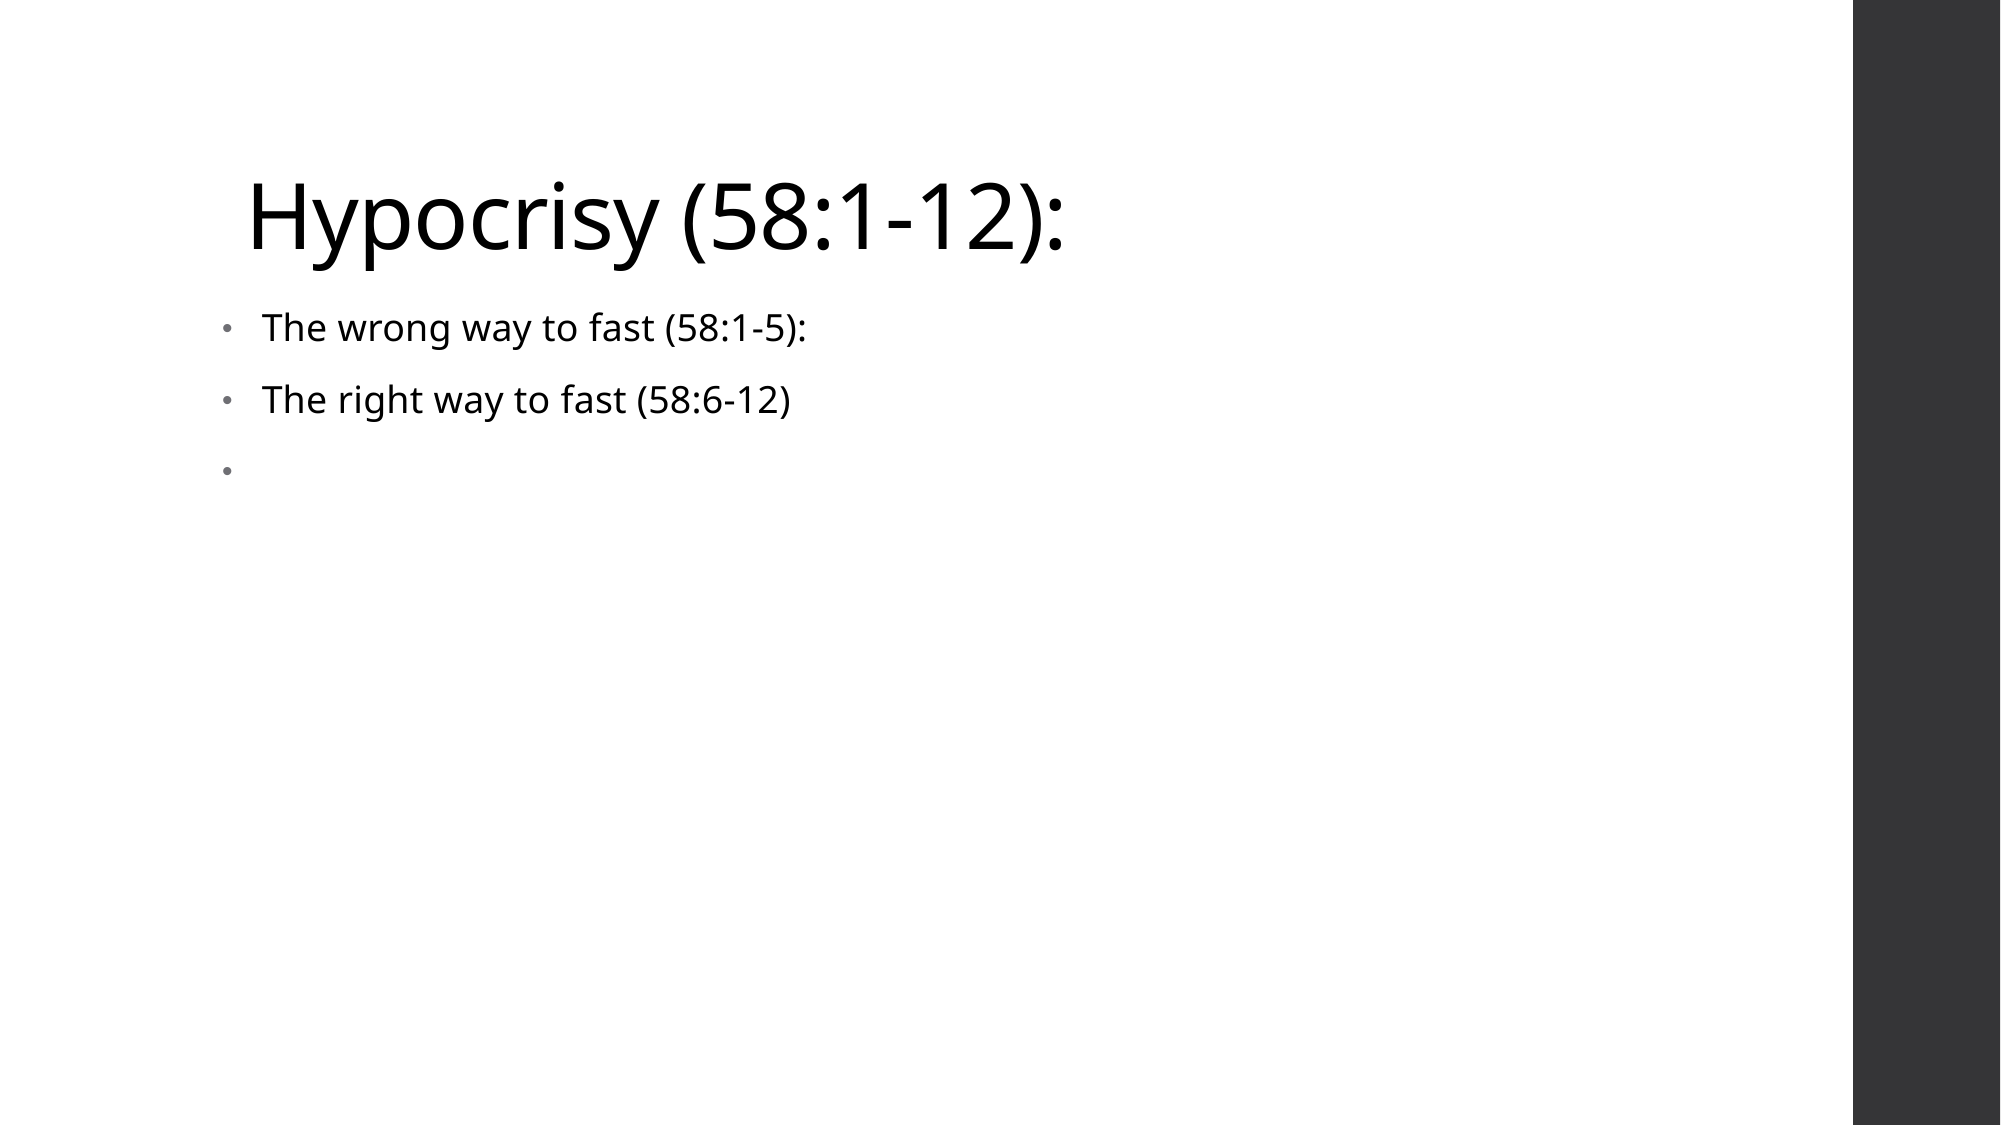

# Hypocrisy (58:1-12):
 The wrong way to fast (58:1-5):
 The right way to fast (58:6-12)